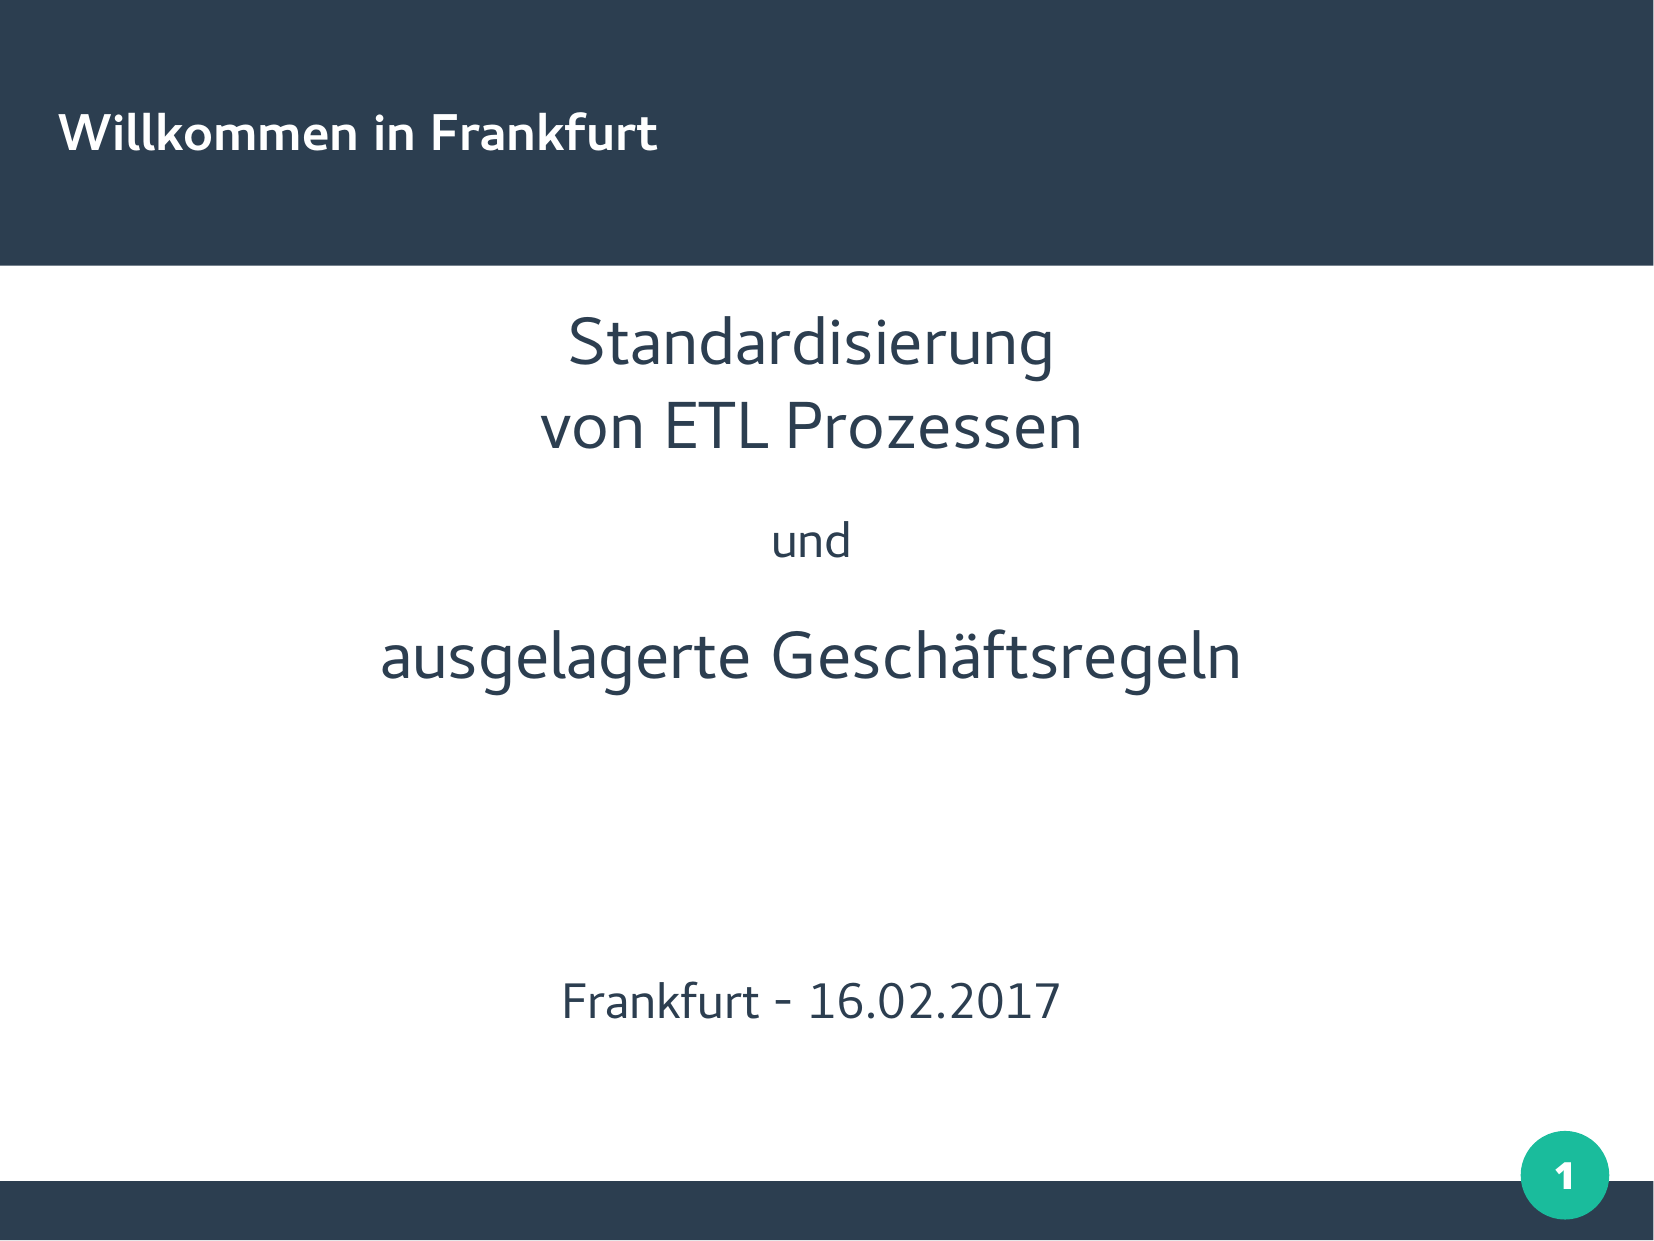

# Willkommen in Frankfurt
Standardisierung
von ETL Prozessen
und
ausgelagerte Geschäftsregeln
Frankfurt - 16.02.2017
1